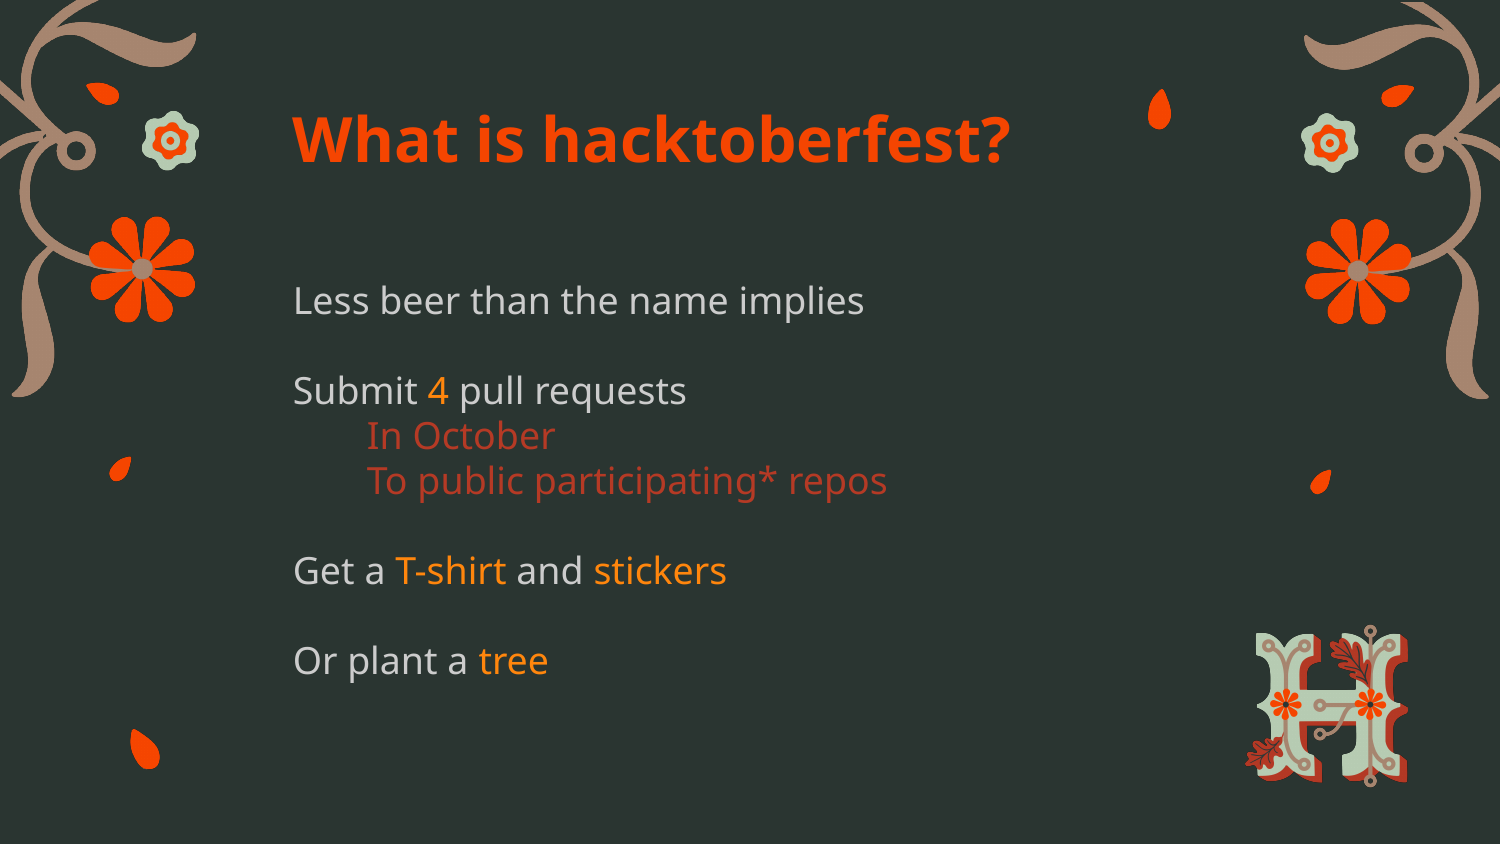

What is hacktoberfest?
Less beer than the name implies
Submit 4 pull requests
	In October
	To public participating* repos
Get a T-shirt and stickers
Or plant a tree